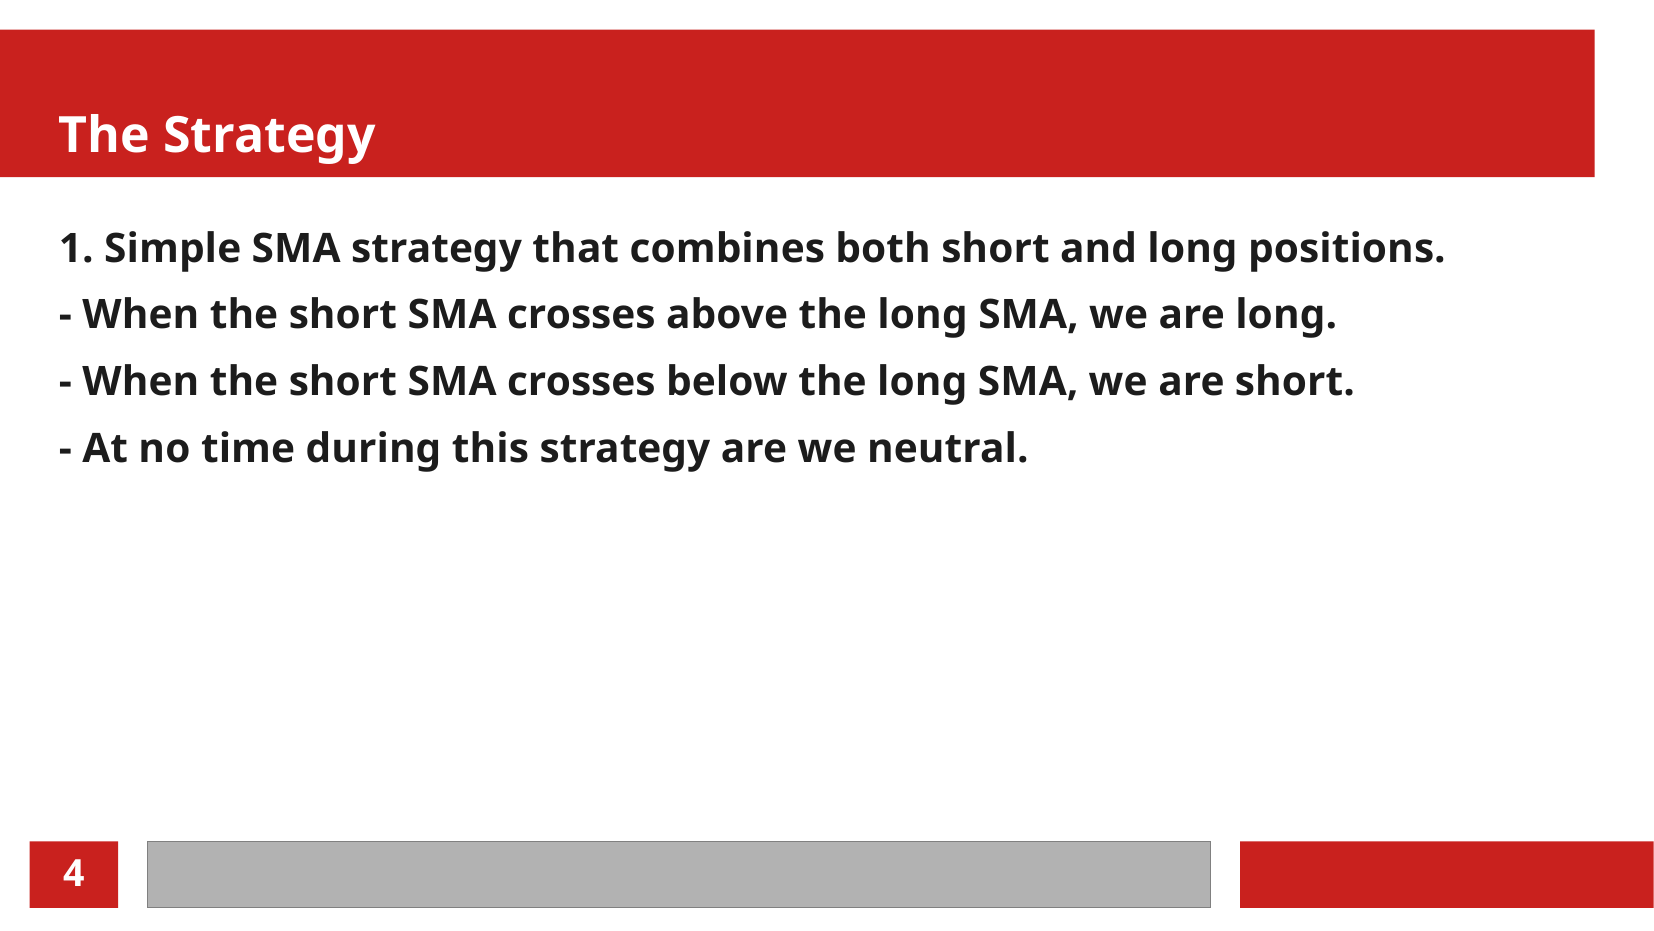

# The Strategy
1. Simple SMA strategy that combines both short and long positions.
- When the short SMA crosses above the long SMA, we are long.
- When the short SMA crosses below the long SMA, we are short.
- At no time during this strategy are we neutral.